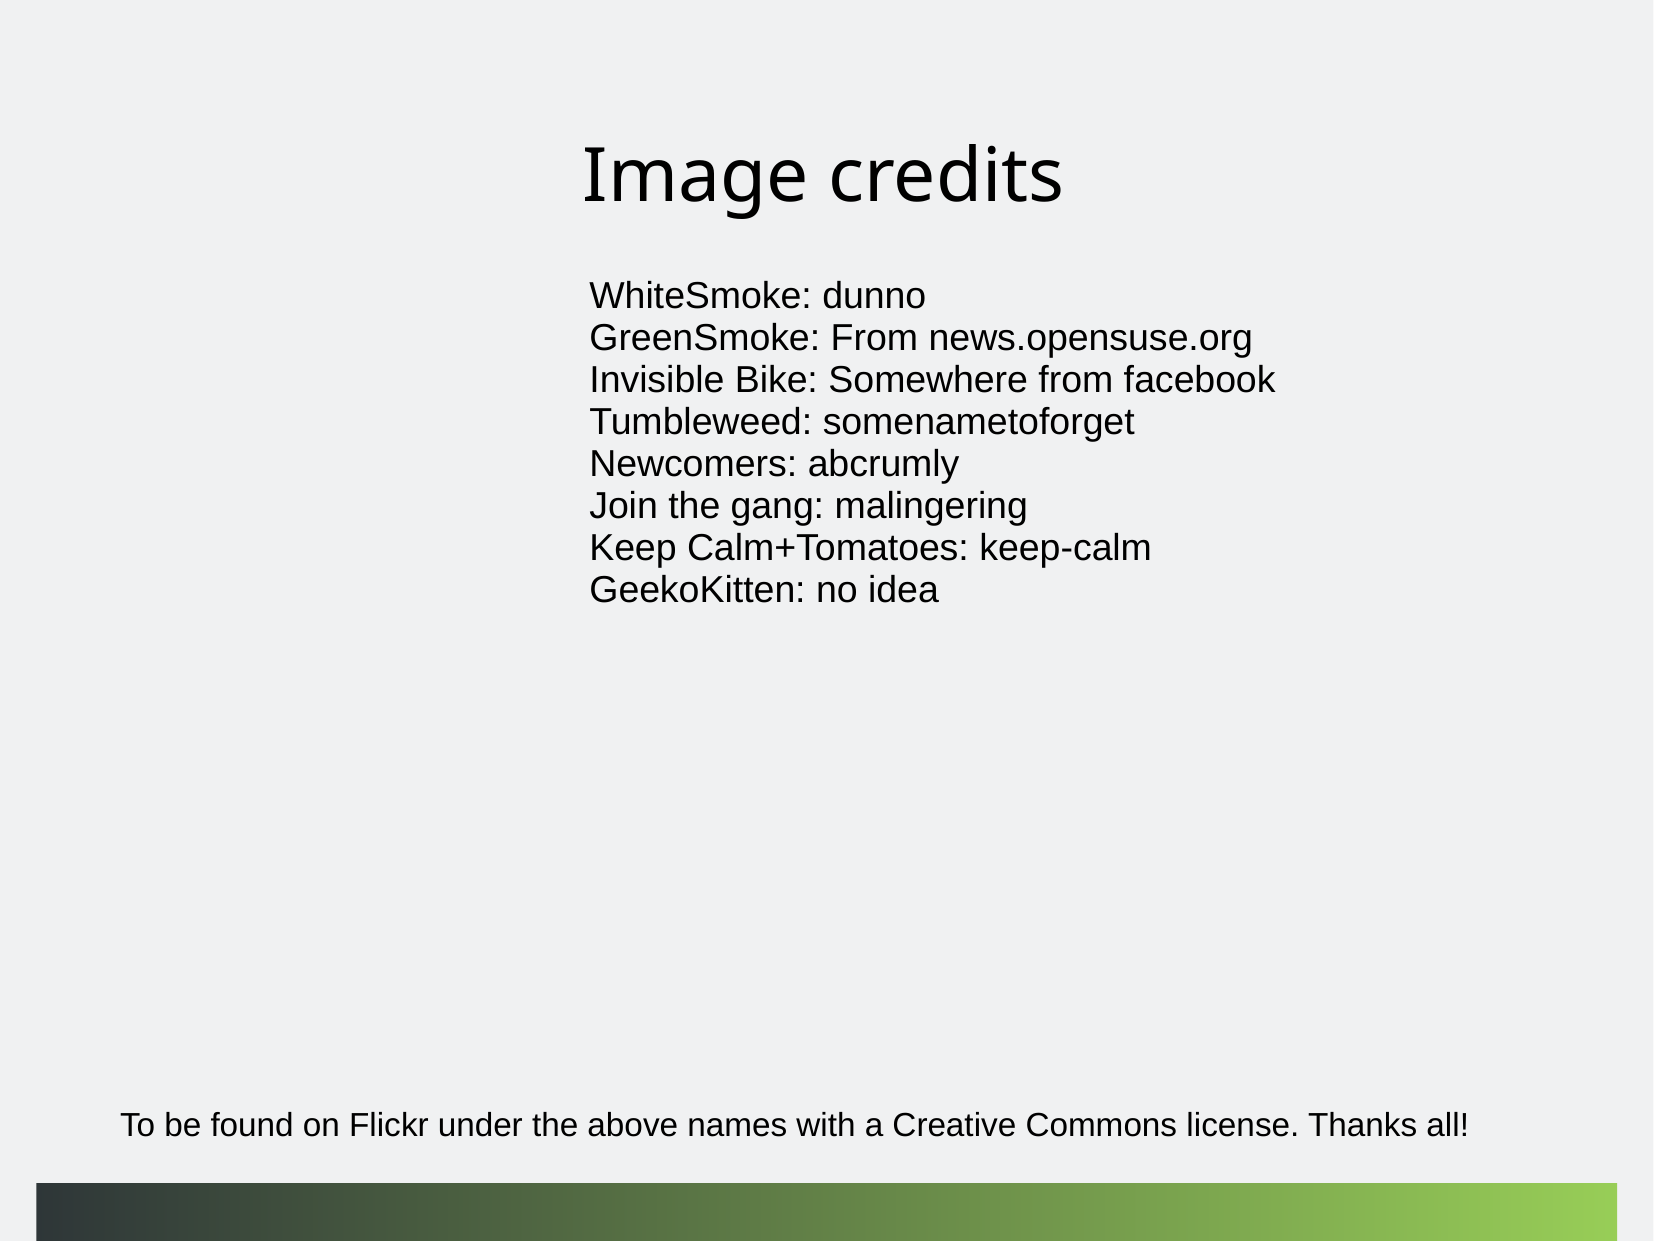

Image credits
WhiteSmoke: dunno
GreenSmoke: From news.opensuse.org
Invisible Bike: Somewhere from facebook
Tumbleweed: somenametoforget
Newcomers: abcrumly
Join the gang: malingering
Keep Calm+Tomatoes: keep-calm
GeekoKitten: no idea
To be found on Flickr under the above names with a Creative Commons license. Thanks all!